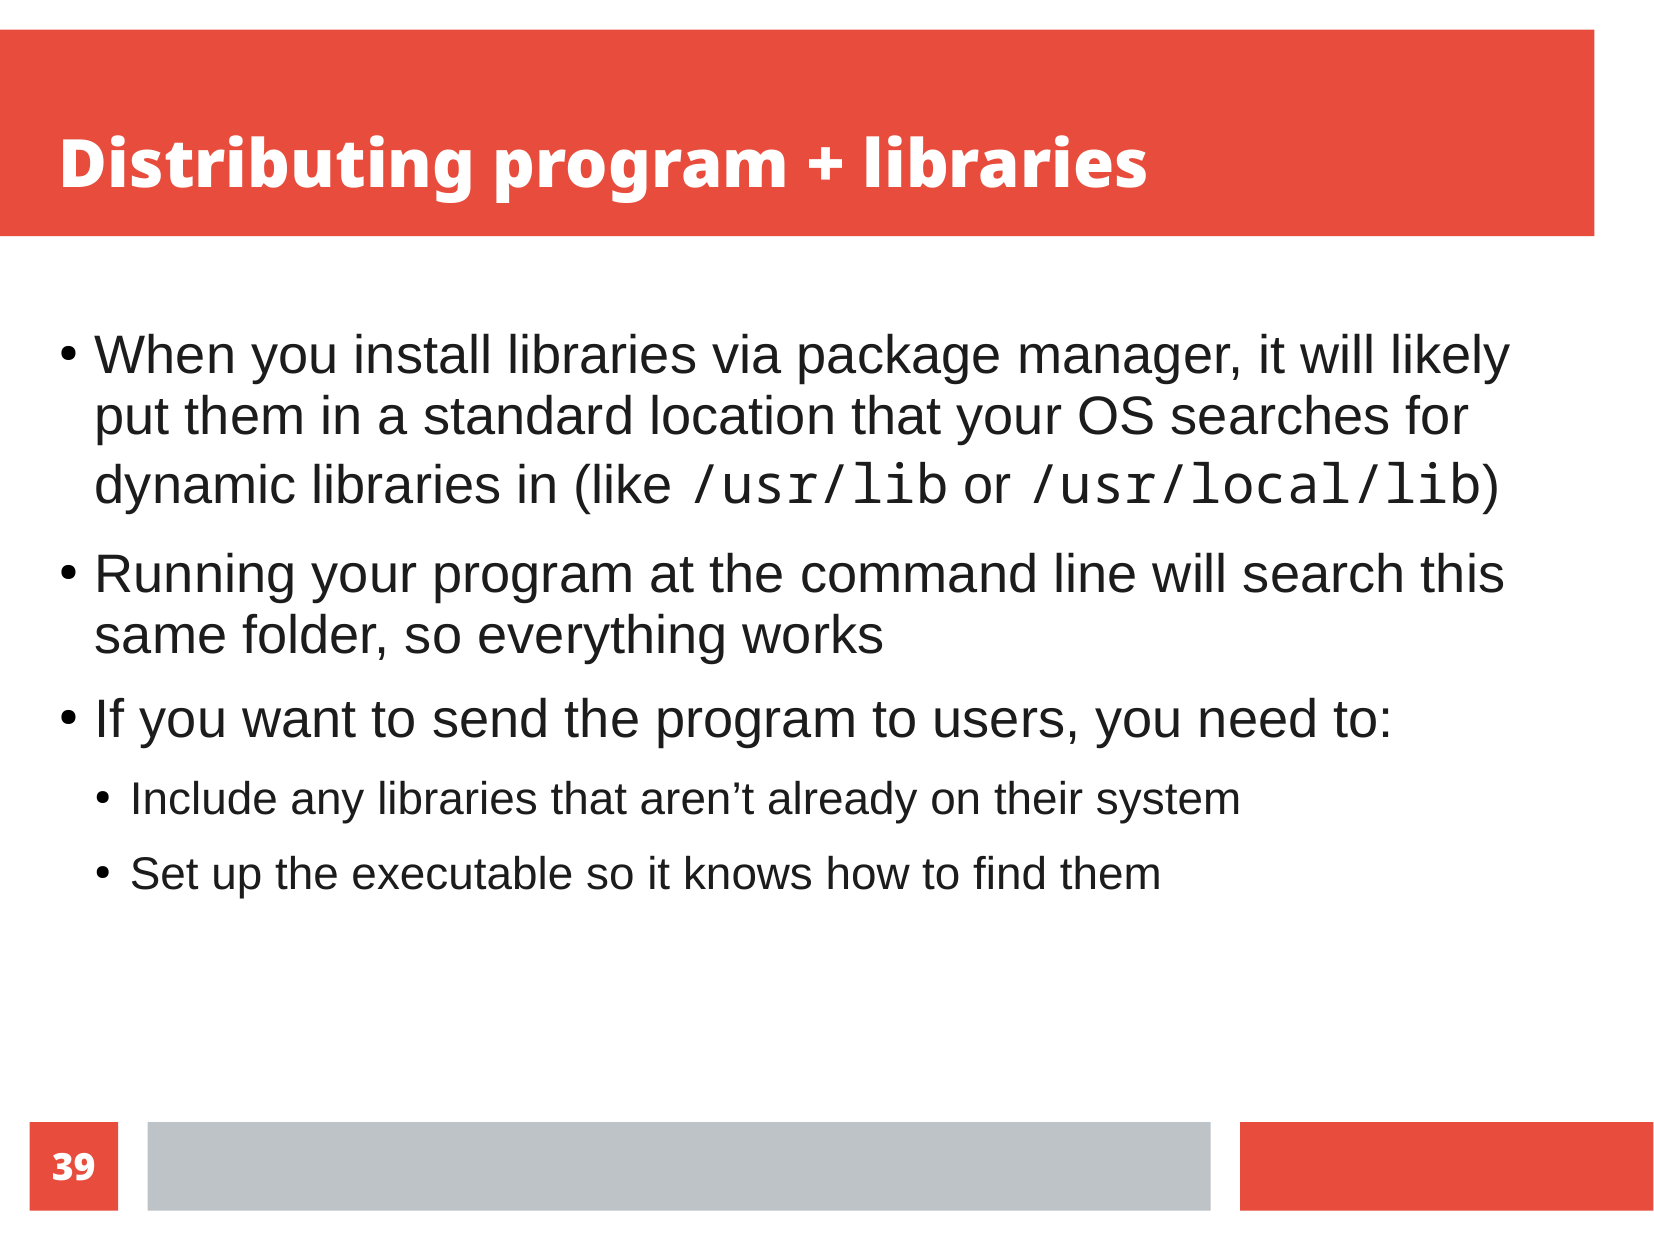

# Distributing program + libraries
When you install libraries via package manager, it will likely put them in a standard location that your OS searches for dynamic libraries in (like /usr/lib or /usr/local/lib)
Running your program at the command line will search this same folder, so everything works
If you want to send the program to users, you need to:
Include any libraries that aren’t already on their system
Set up the executable so it knows how to find them
39